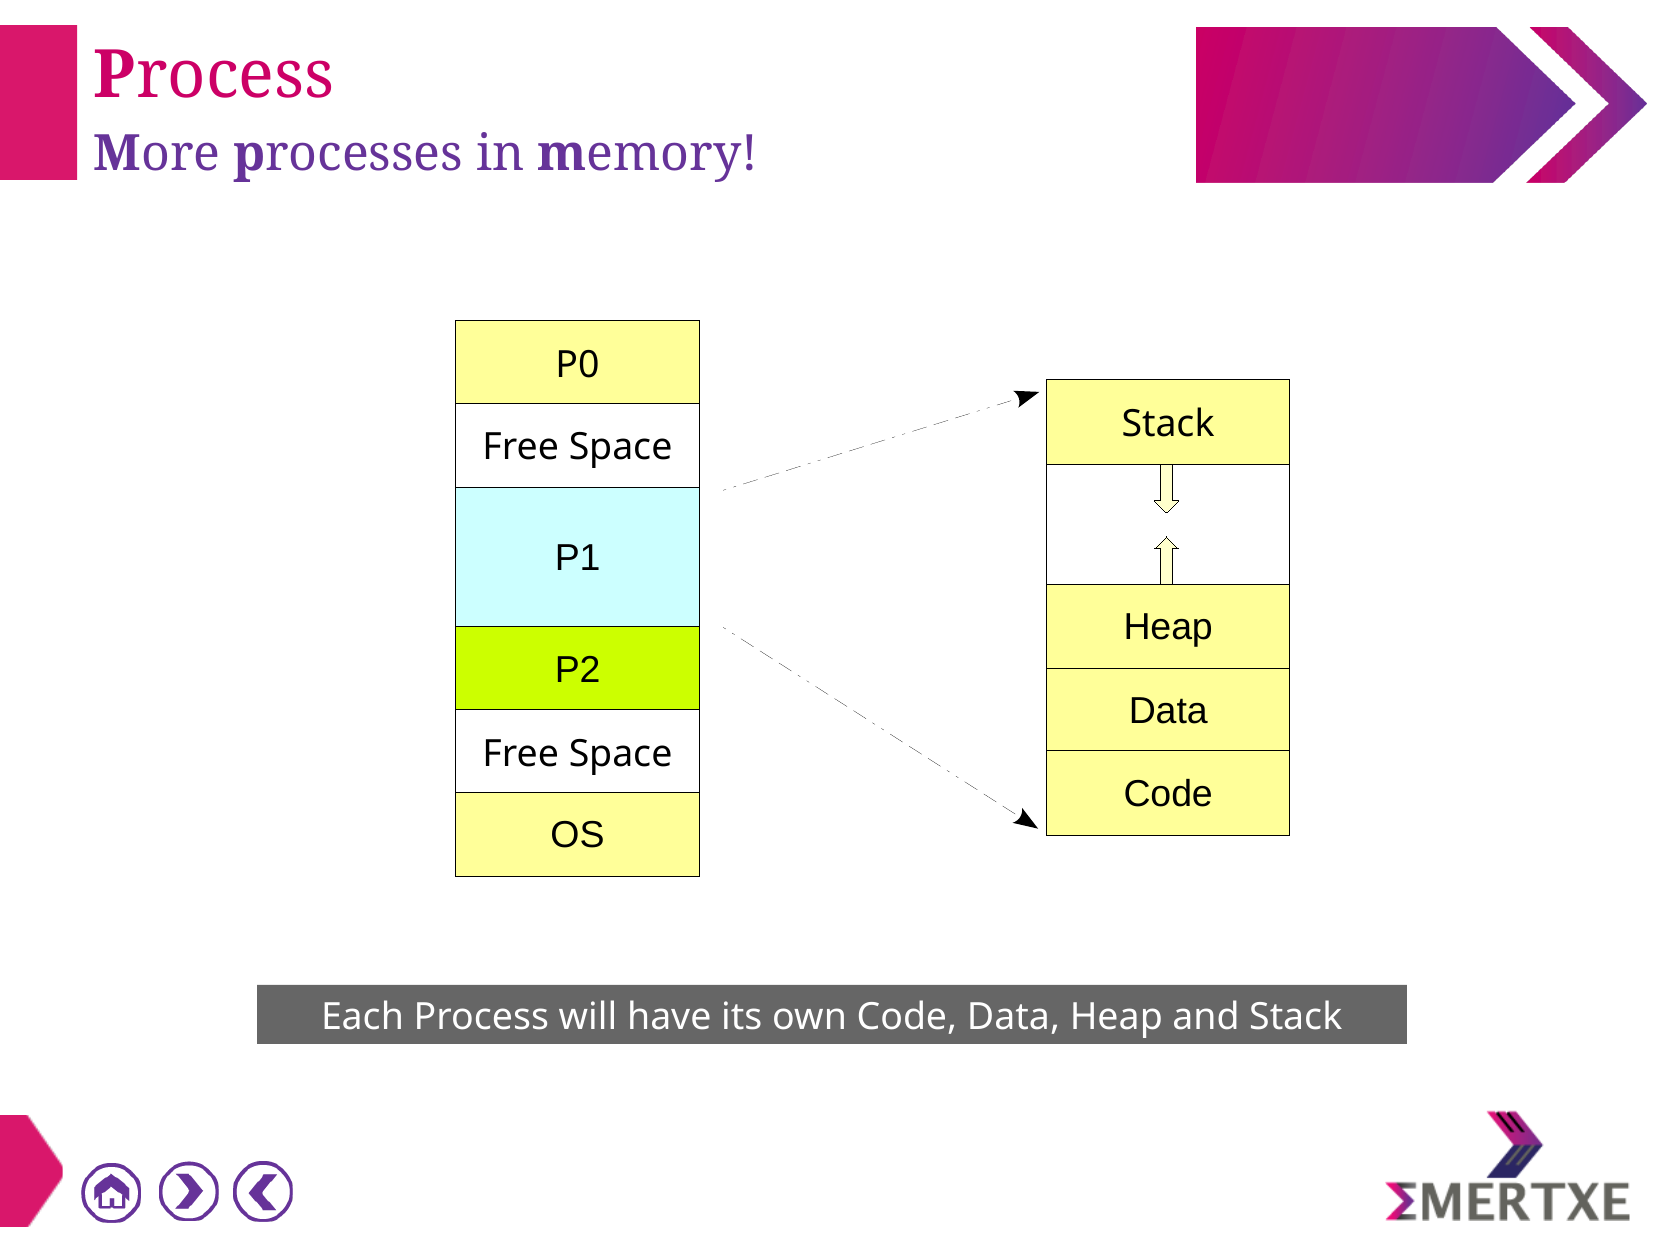

# Process More processes in memory!
P0
Stack
Free Space
P1
Heap
P2
Data
Free Space
Code
OS
Each Process will have its own Code, Data, Heap and Stack